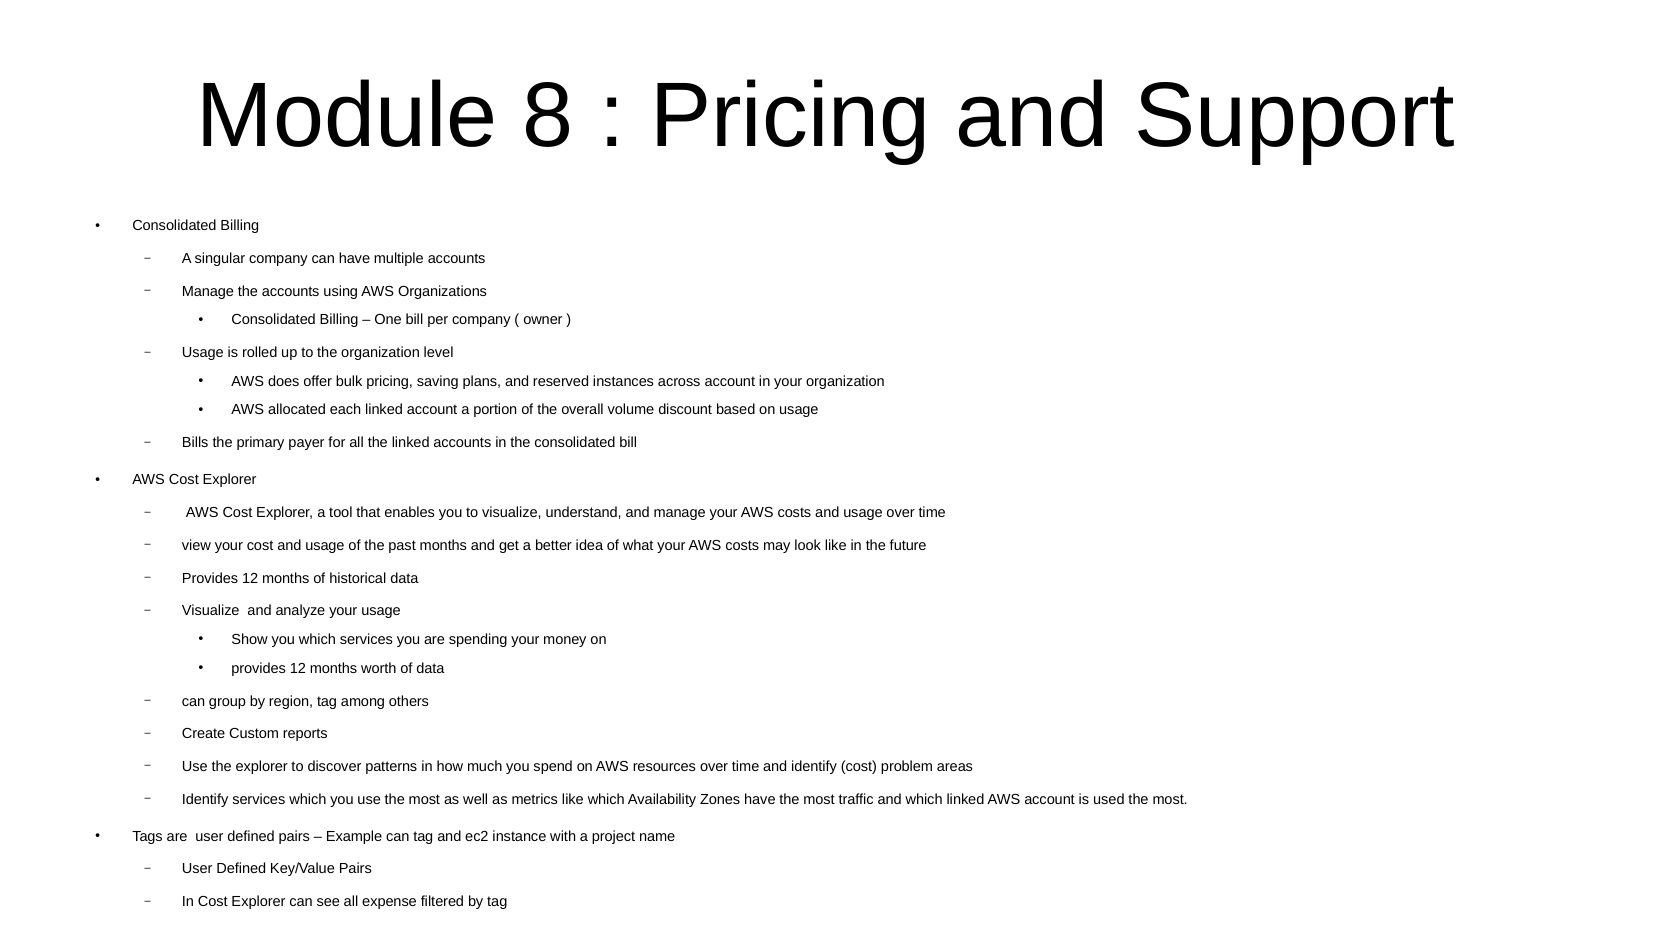

# Module 8 : Pricing and Support
Consolidated Billing
A singular company can have multiple accounts
Manage the accounts using AWS Organizations
Consolidated Billing – One bill per company ( owner )
Usage is rolled up to the organization level
AWS does offer bulk pricing, saving plans, and reserved instances across account in your organization
AWS allocated each linked account a portion of the overall volume discount based on usage
Bills the primary payer for all the linked accounts in the consolidated bill
AWS Cost Explorer
 AWS Cost Explorer, a tool that enables you to visualize, understand, and manage your AWS costs and usage over time
view your cost and usage of the past months and get a better idea of what your AWS costs may look like in the future
Provides 12 months of historical data
Visualize and analyze your usage
Show you which services you are spending your money on
provides 12 months worth of data
can group by region, tag among others
Create Custom reports
Use the explorer to discover patterns in how much you spend on AWS resources over time and identify (cost) problem areas
Identify services which you use the most as well as metrics like which Availability Zones have the most traffic and which linked AWS account is used the most.
Tags are user defined pairs – Example can tag and ec2 instance with a project name
User Defined Key/Value Pairs
In Cost Explorer can see all expense filtered by tag